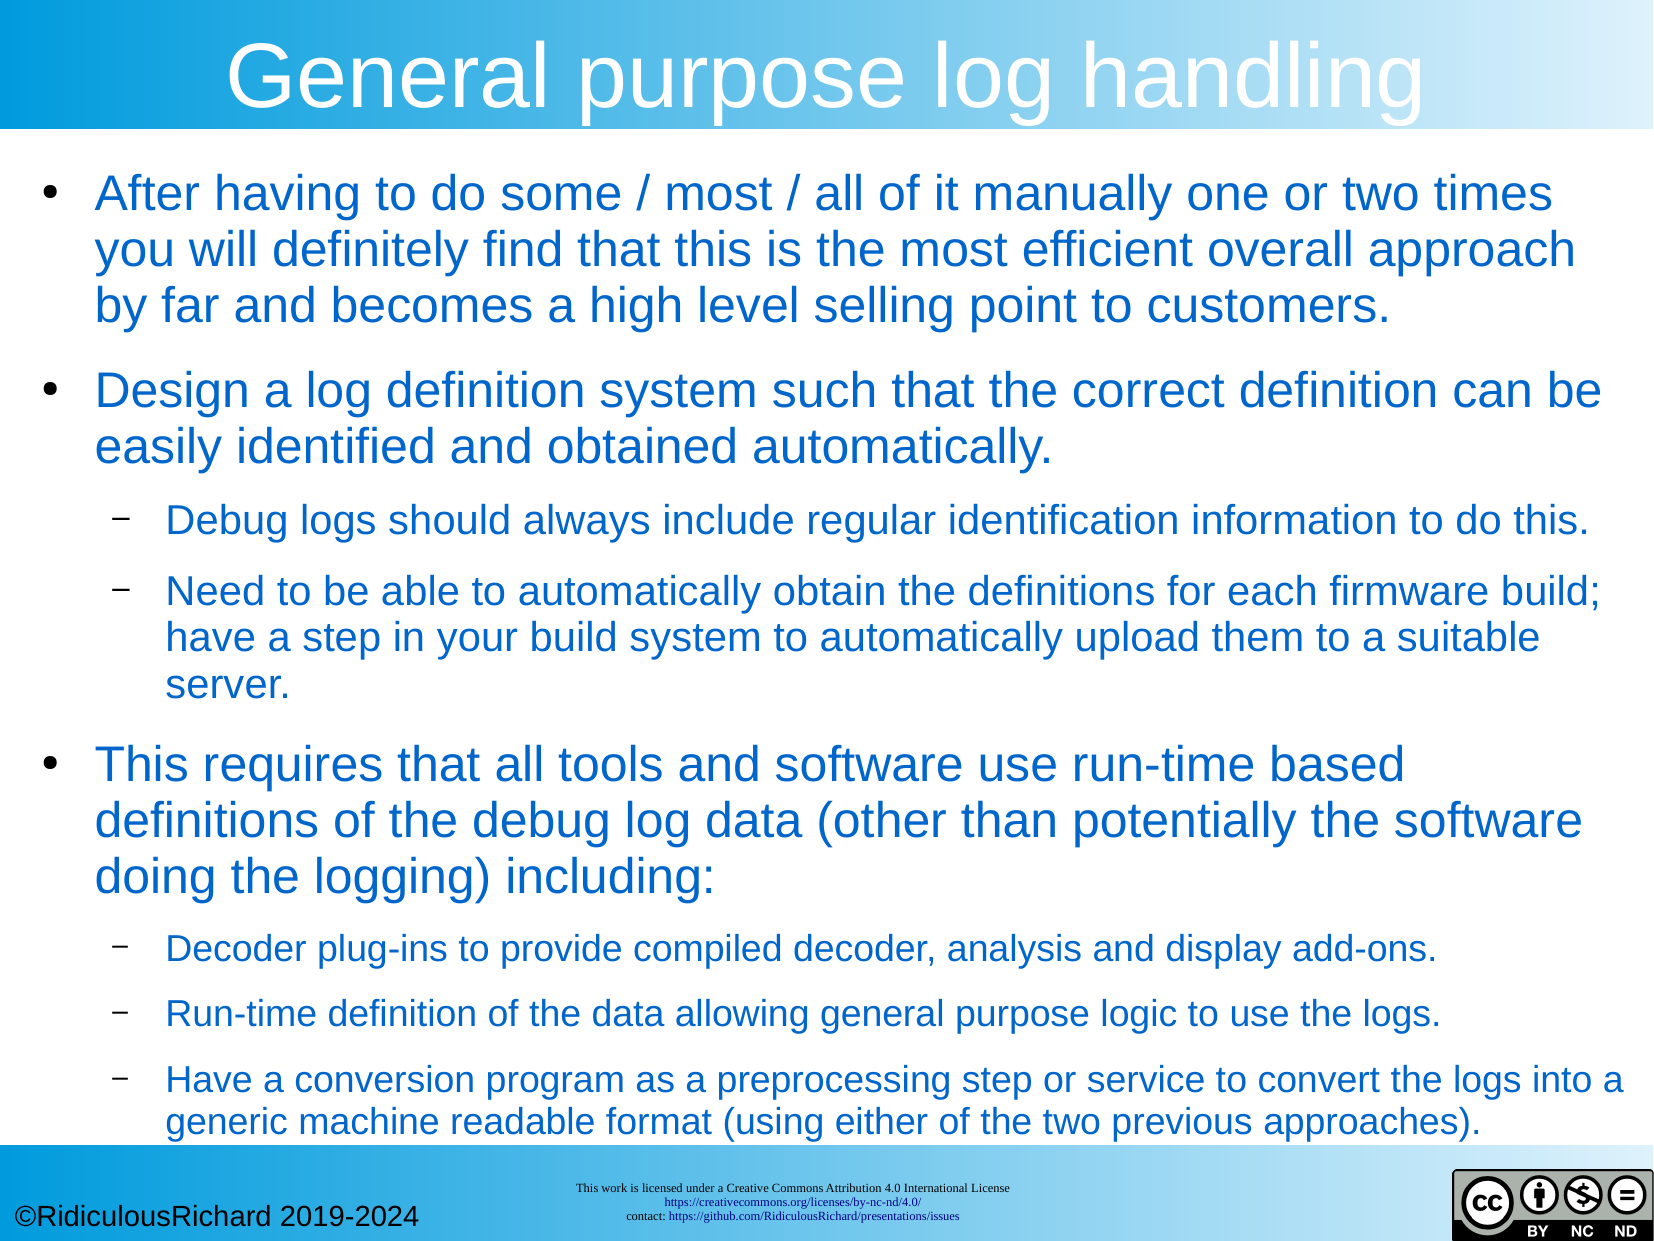

# General purpose log handling
After having to do some / most / all of it manually one or two times you will definitely find that this is the most efficient overall approach by far and becomes a high level selling point to customers.
Design a log definition system such that the correct definition can be easily identified and obtained automatically.
Debug logs should always include regular identification information to do this.
Need to be able to automatically obtain the definitions for each firmware build; have a step in your build system to automatically upload them to a suitable server.
This requires that all tools and software use run-time based definitions of the debug log data (other than potentially the software doing the logging) including:
Decoder plug-ins to provide compiled decoder, analysis and display add-ons.
Run-time definition of the data allowing general purpose logic to use the logs.
Have a conversion program as a preprocessing step or service to convert the logs into a generic machine readable format (using either of the two previous approaches).